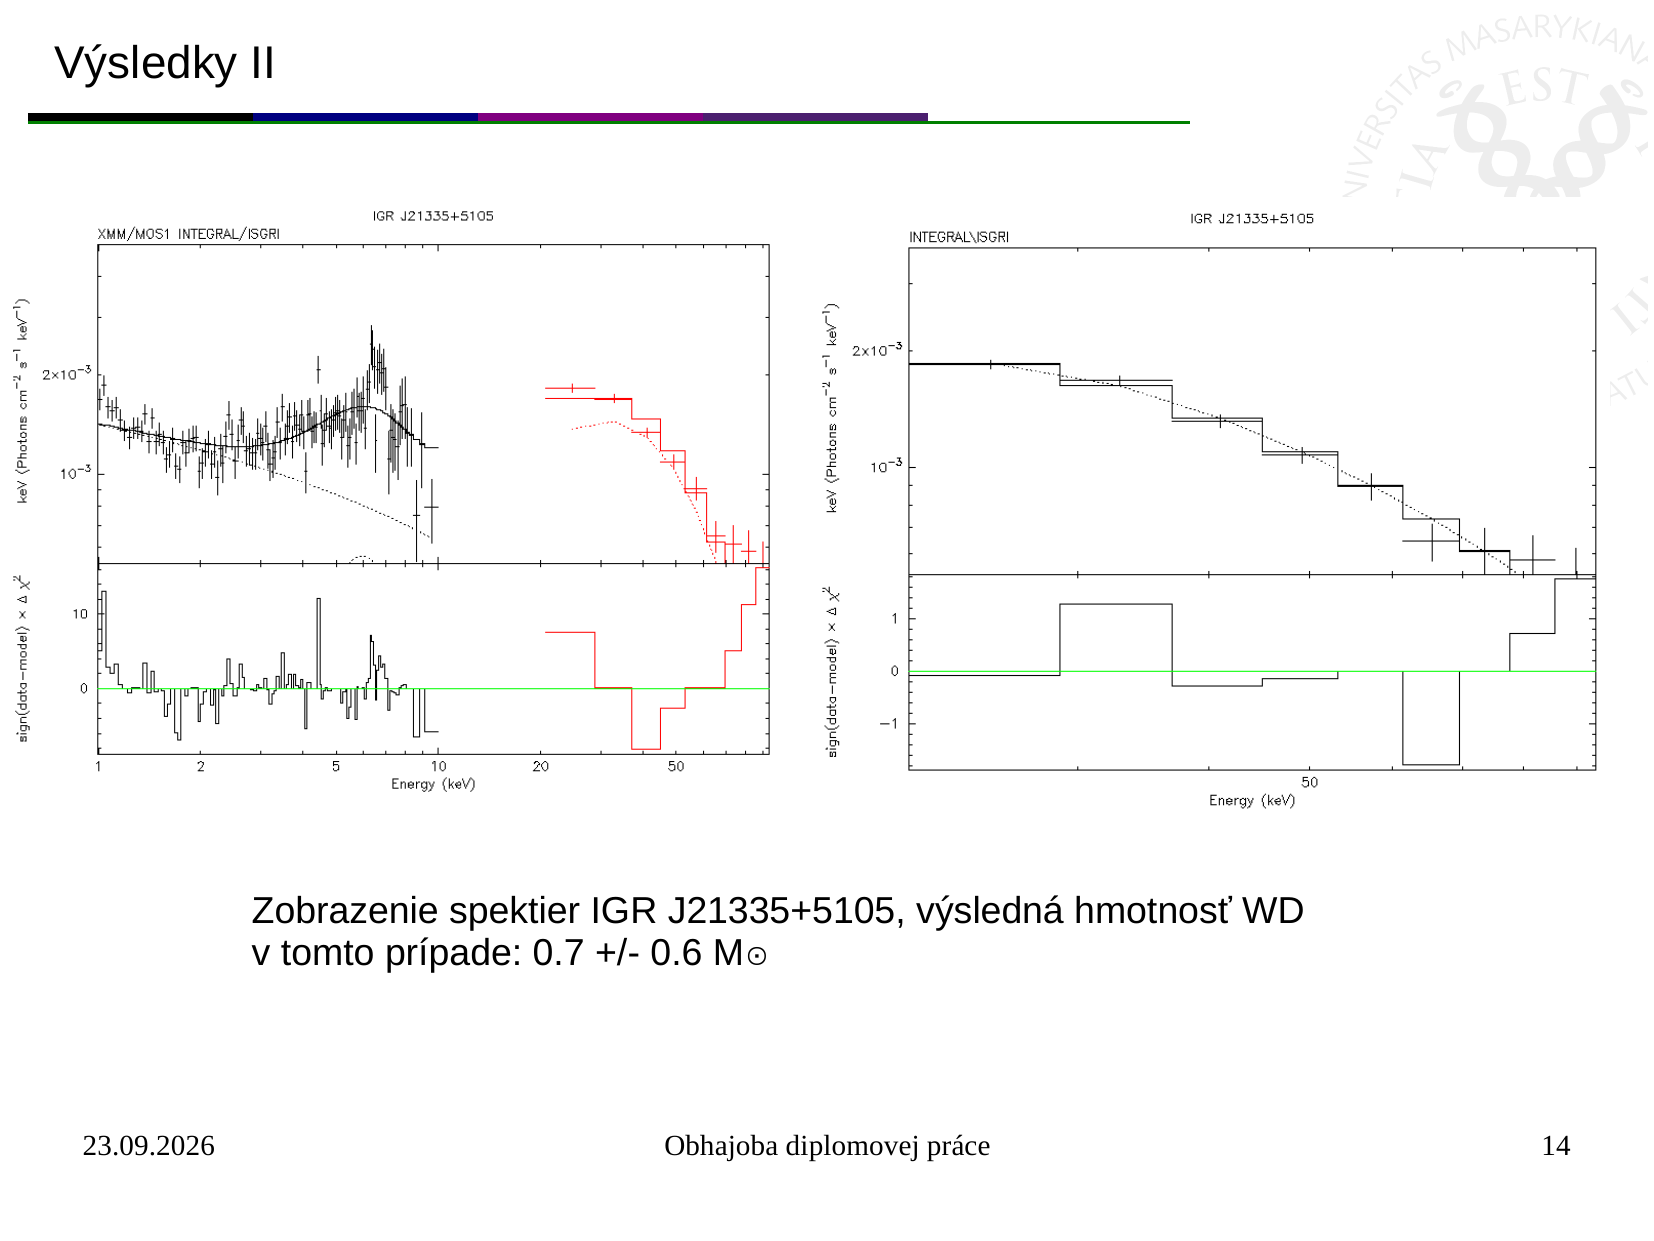

Výsledky II
Zobrazenie spektier IGR J21335+5105, výsledná hmotnosť WD
v tomto prípade: 0.7 +/- 0.6 M⊙
Obhajoba diplomovej práce
14